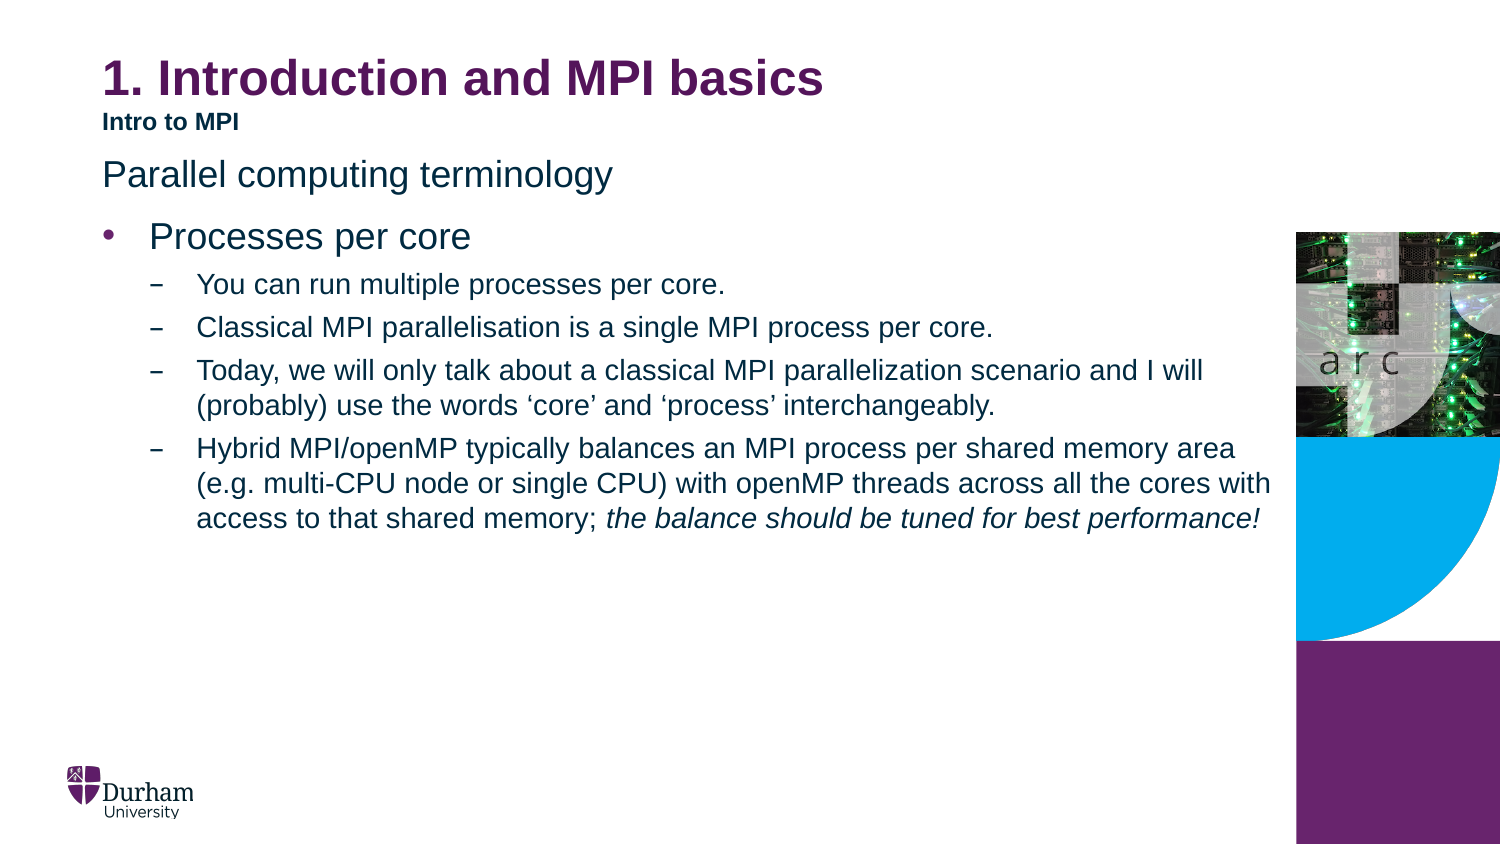

# 1. Introduction and MPI basics Intro to MPI
Parallel computing terminology
Processes per core
You can run multiple processes per core.
Classical MPI parallelisation is a single MPI process per core.
Today, we will only talk about a classical MPI parallelization scenario and I will (probably) use the words ‘core’ and ‘process’ interchangeably.
Hybrid MPI/openMP typically balances an MPI process per shared memory area
(e.g. multi-CPU node or single CPU) with openMP threads across all the cores with access to that shared memory; the balance should be tuned for best performance!